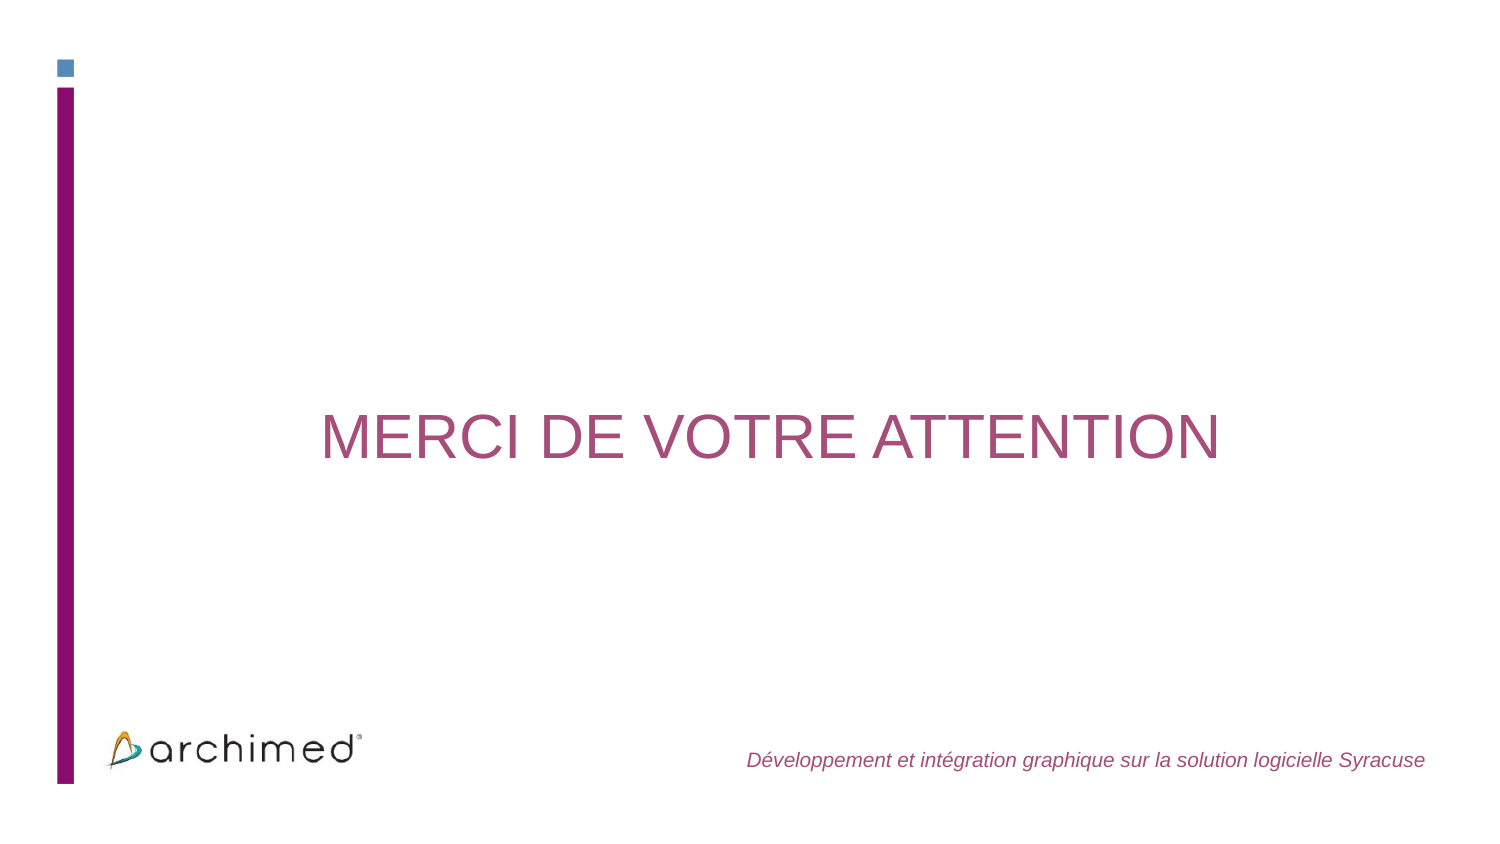

MERCI DE VOTRE ATTENTION
# Développement et intégration graphique sur la solution logicielle Syracuse